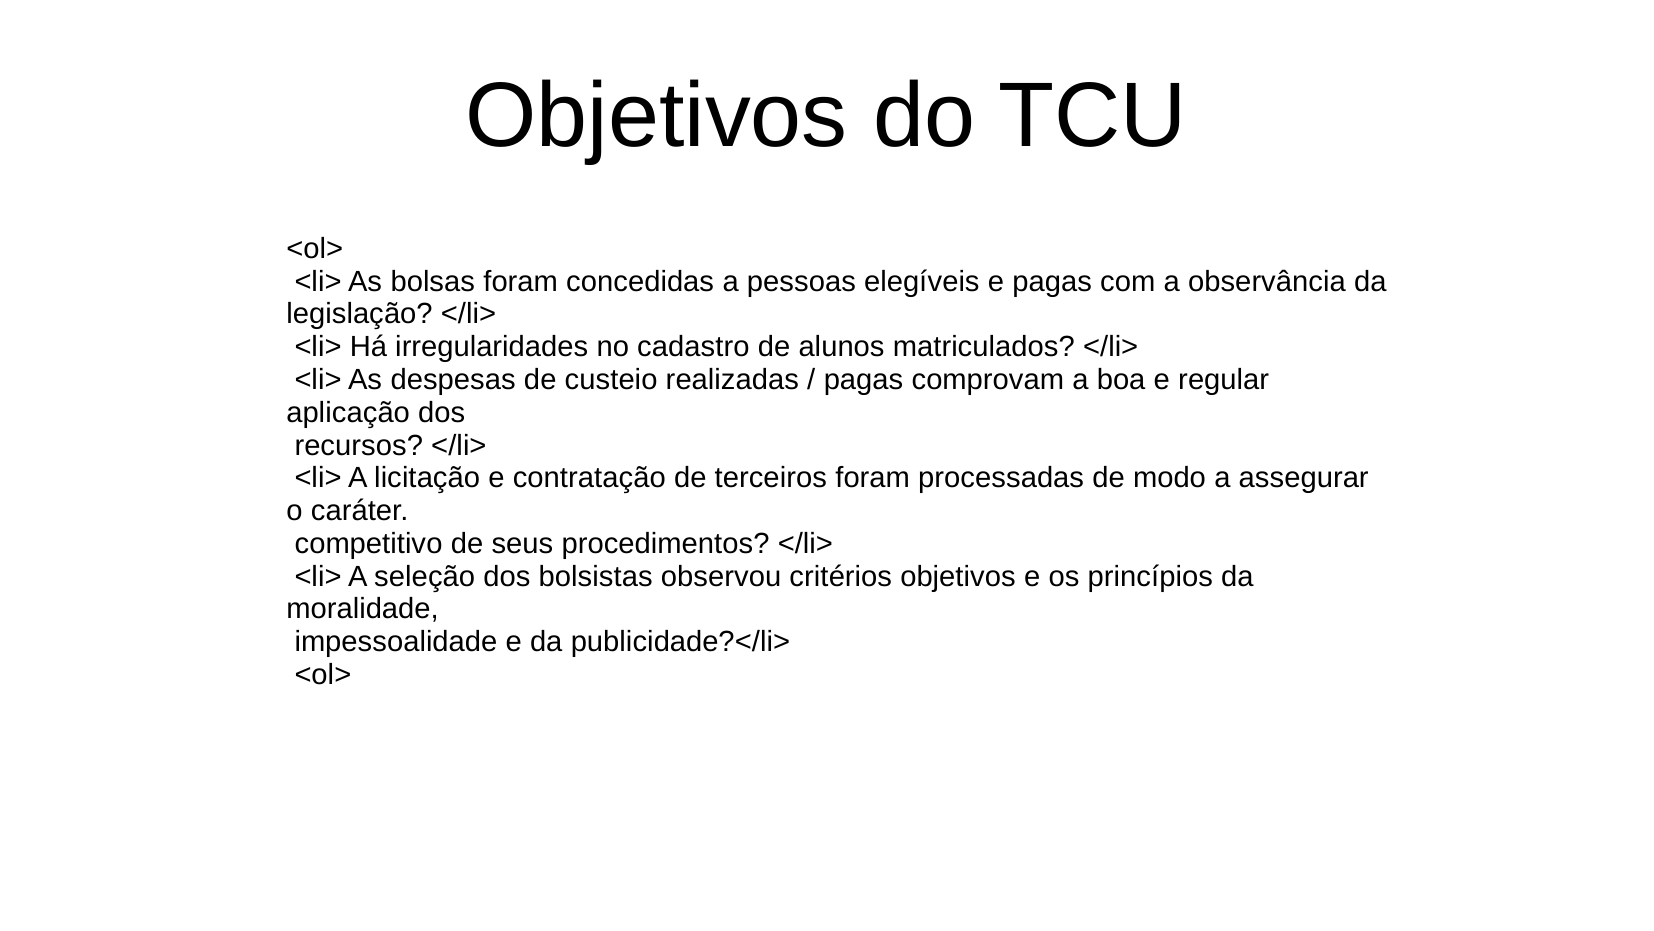

# Objetivos do TCU
<ol>
 <li> As bolsas foram concedidas a pessoas elegíveis e pagas com a observância da legislação? </li>
 <li> Há irregularidades no cadastro de alunos matriculados? </li>
 <li> As despesas de custeio realizadas / pagas comprovam a boa e regular aplicação dos
 recursos? </li>
 <li> A licitação e contratação de terceiros foram processadas de modo a assegurar o caráter.
 competitivo de seus procedimentos? </li>
 <li> A seleção dos bolsistas observou critérios objetivos e os princípios da moralidade,
 impessoalidade e da publicidade?</li>
 <ol>